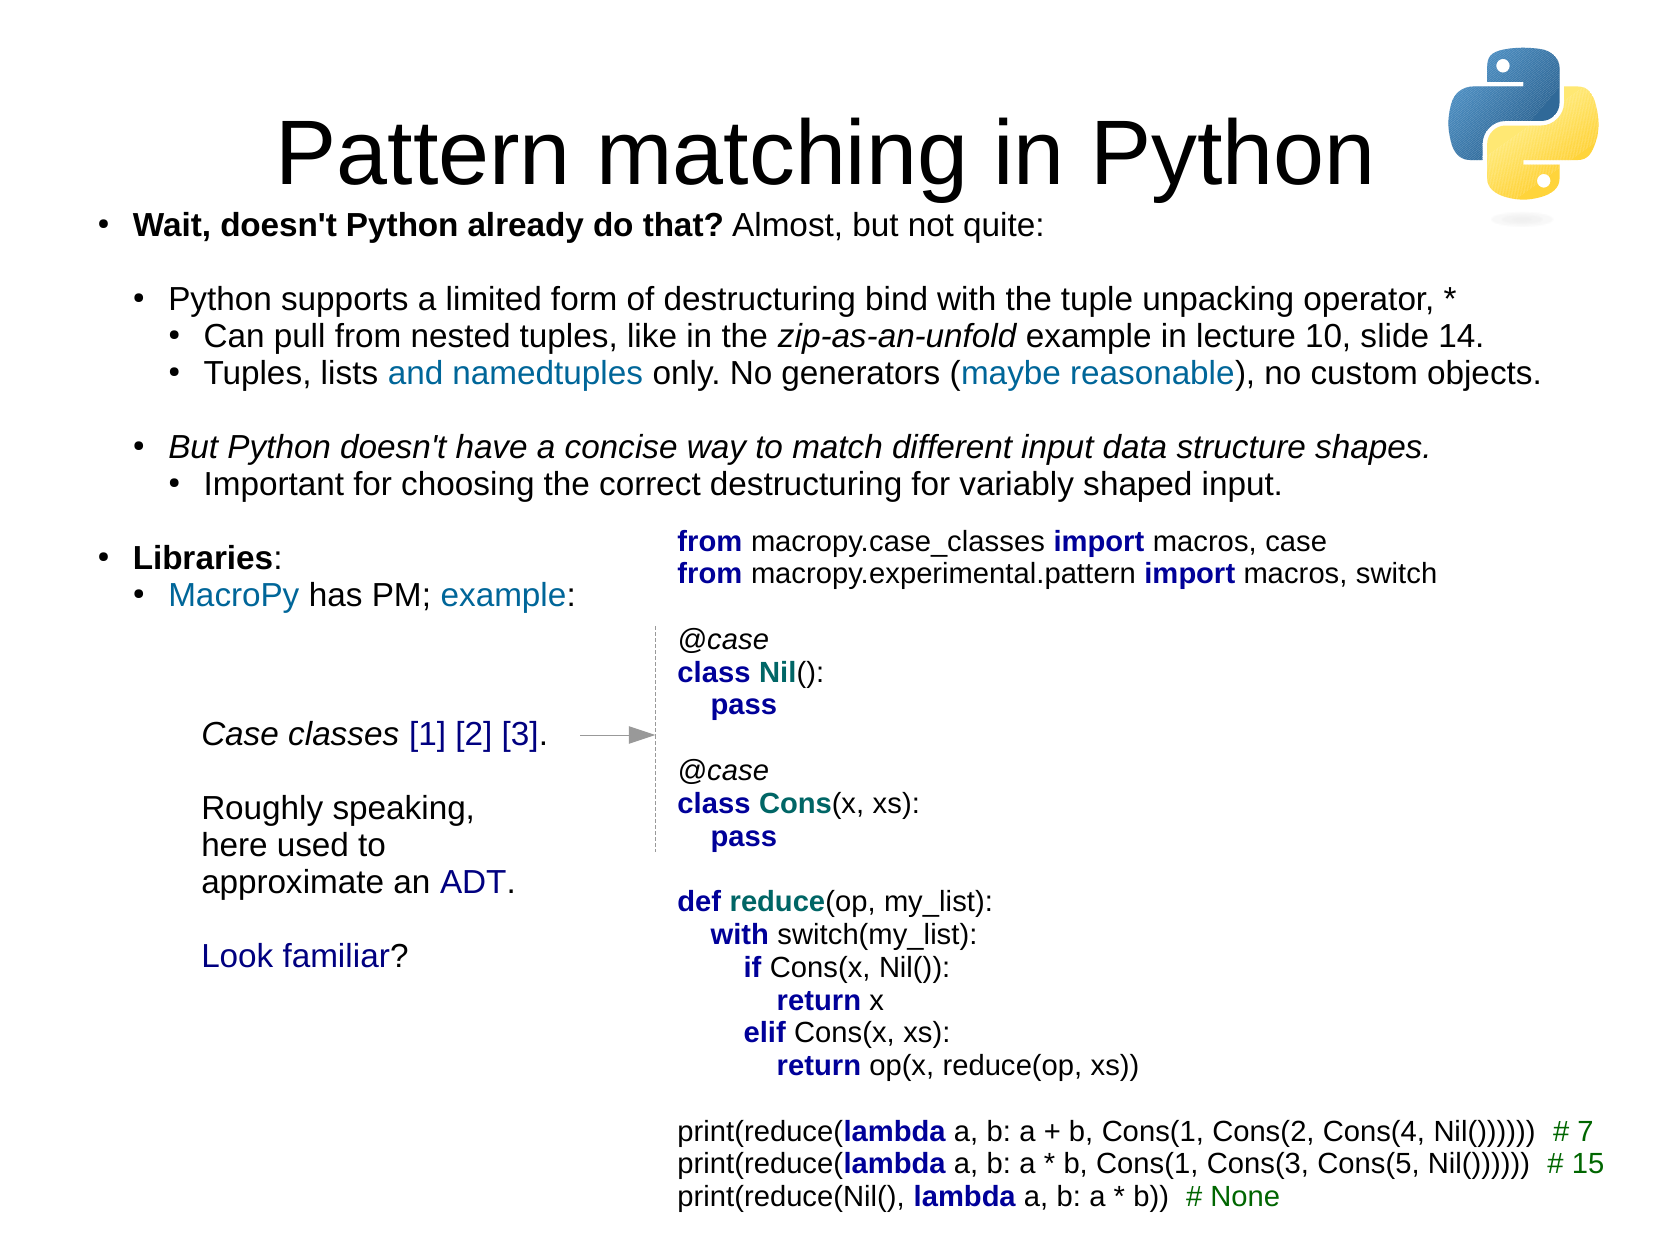

# Pattern matching in Python
Wait, doesn't Python already do that? Almost, but not quite:
Python supports a limited form of destructuring bind with the tuple unpacking operator, *
Can pull from nested tuples, like in the zip-as-an-unfold example in lecture 10, slide 14.
Tuples, lists and namedtuples only. No generators (maybe reasonable), no custom objects.
But Python doesn't have a concise way to match different input data structure shapes.
Important for choosing the correct destructuring for variably shaped input.
Libraries:
MacroPy has PM; example:
from macropy.case_classes import macros, case
from macropy.experimental.pattern import macros, switch
@case
class Nil():
 pass
@case
class Cons(x, xs):
 pass
def reduce(op, my_list):
 with switch(my_list):
 if Cons(x, Nil()):
 return x
 elif Cons(x, xs):
 return op(x, reduce(op, xs))
print(reduce(lambda a, b: a + b, Cons(1, Cons(2, Cons(4, Nil()))))) # 7
print(reduce(lambda a, b: a * b, Cons(1, Cons(3, Cons(5, Nil()))))) # 15
print(reduce(Nil(), lambda a, b: a * b)) # None
Case classes [1] [2] [3].
Roughly speaking,
here used to
approximate an ADT.
Look familiar?